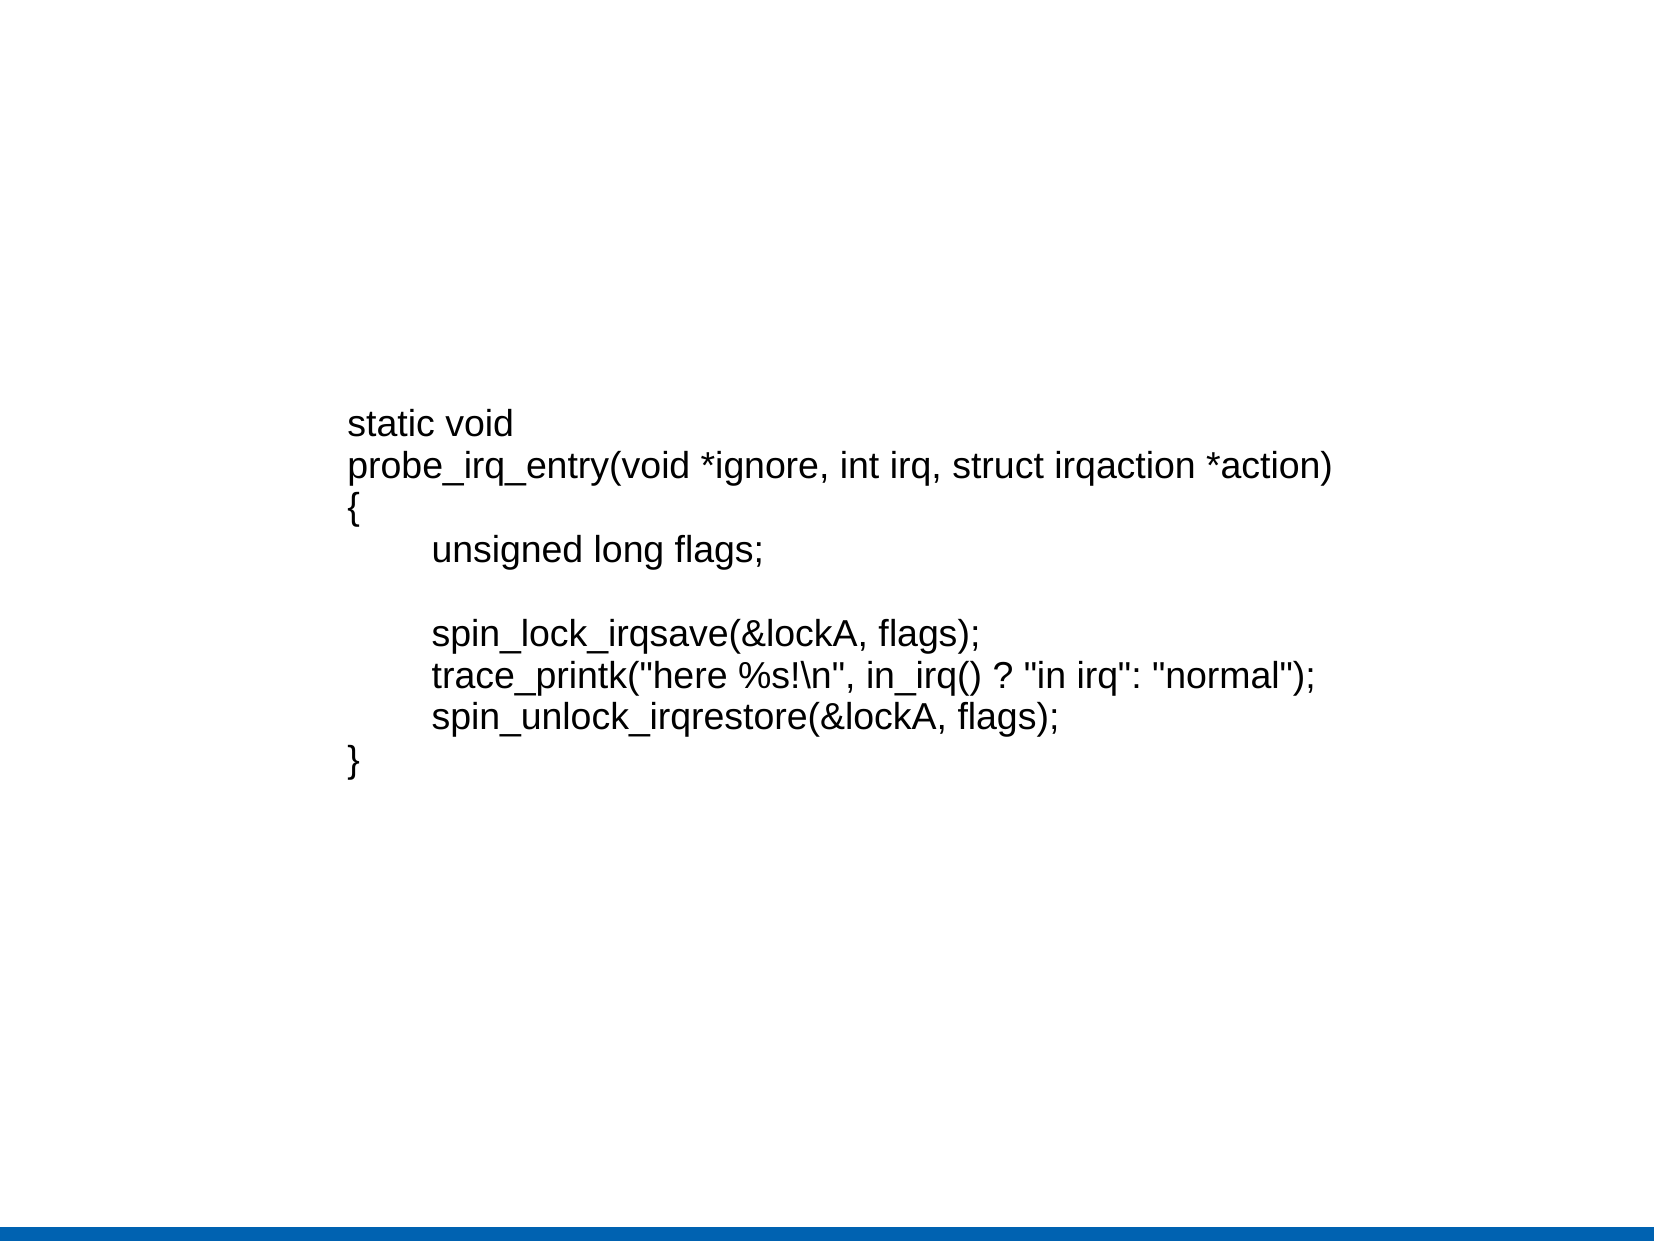

static void
probe_irq_entry(void *ignore, int irq, struct irqaction *action)
{
 unsigned long flags;
 spin_lock_irqsave(&lockA, flags);
 trace_printk("here %s!\n", in_irq() ? "in irq": "normal");
 spin_unlock_irqrestore(&lockA, flags);
}